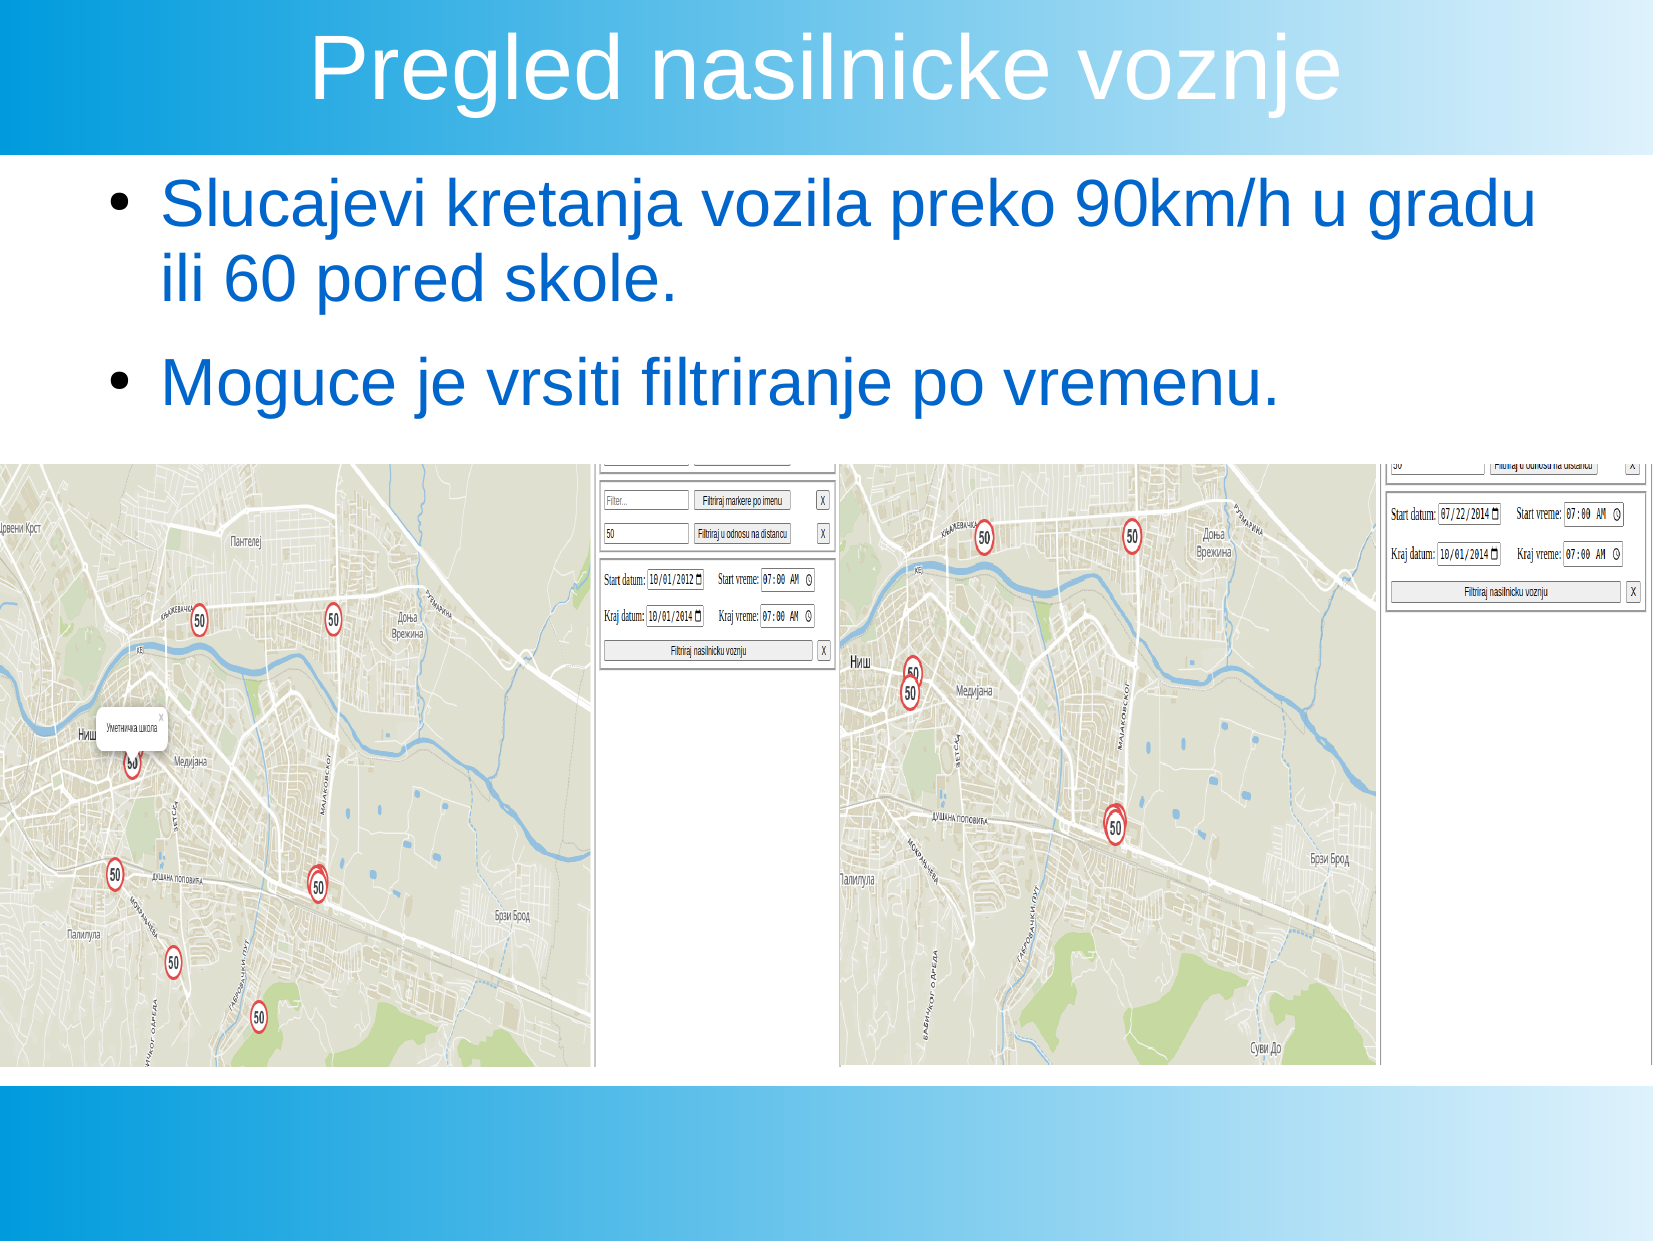

# Pregled nasilnicke voznje
Slucajevi kretanja vozila preko 90km/h u gradu ili 60 pored skole.
Moguce je vrsiti filtriranje po vremenu.